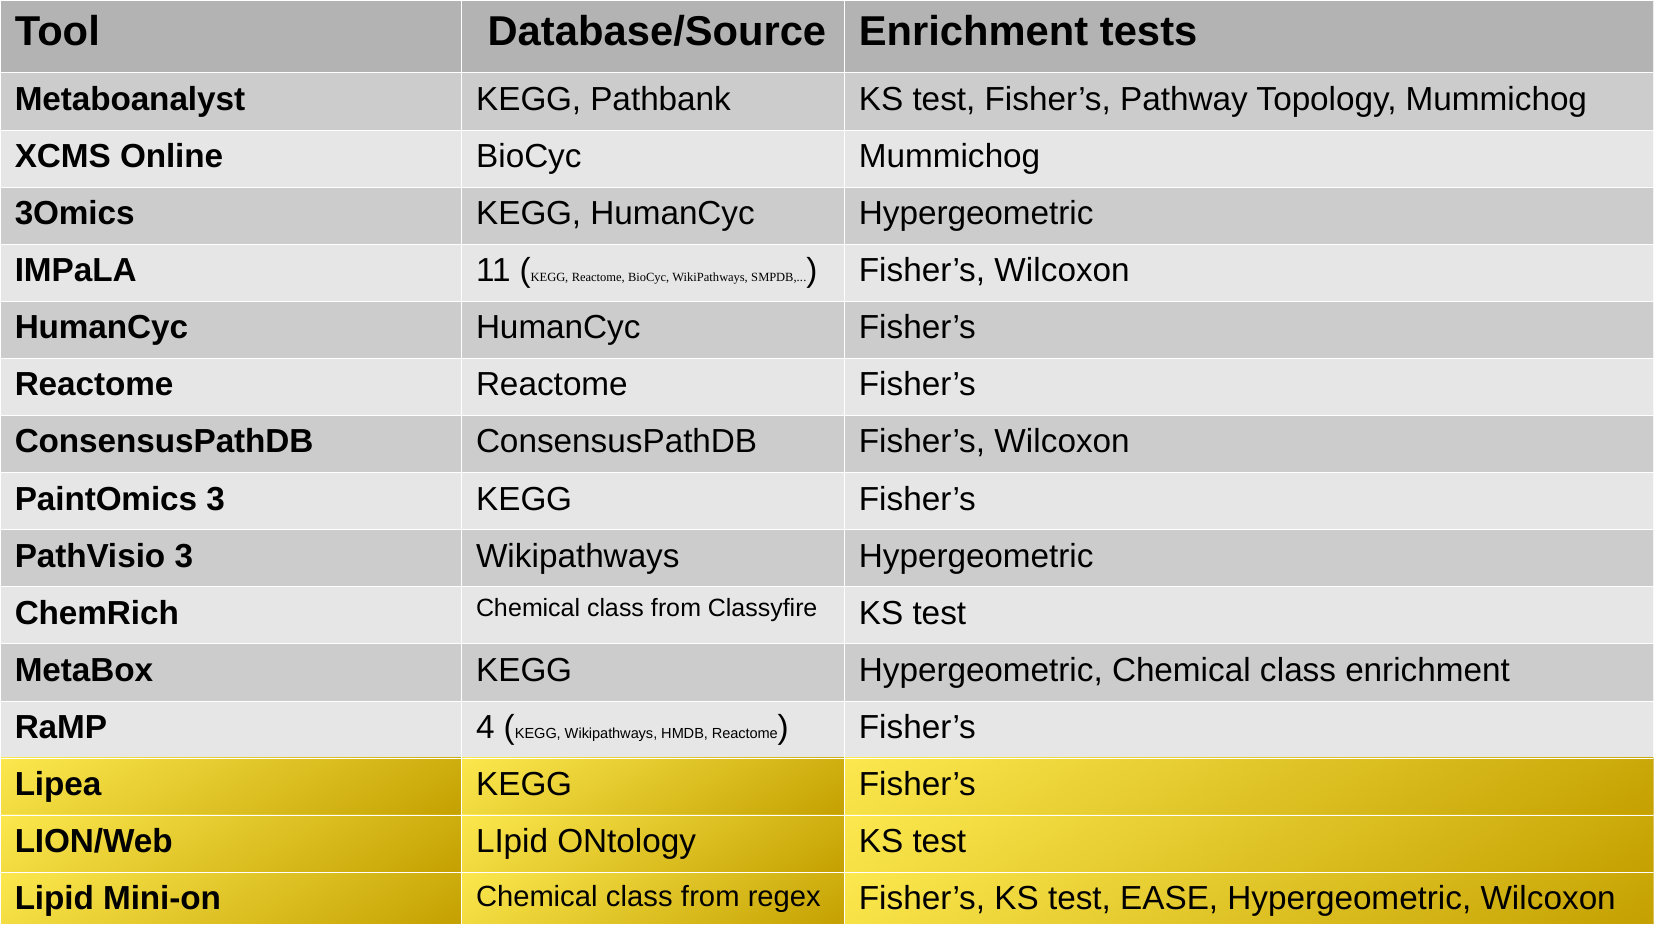

| Tool | Database/Source | Enrichment tests |
| --- | --- | --- |
| Metaboanalyst | KEGG, Pathbank | KS test, Fisher’s, Pathway Topology, Mummichog |
| XCMS Online | BioCyc | Mummichog |
| 3Omics | KEGG, HumanCyc | Hypergeometric |
| IMPaLA | 11 (KEGG, Reactome, BioCyc, WikiPathways, SMPDB,...) | Fisher’s, Wilcoxon |
| HumanCyc | HumanCyc | Fisher’s |
| Reactome | Reactome | Fisher’s |
| ConsensusPathDB | ConsensusPathDB | Fisher’s, Wilcoxon |
| PaintOmics 3 | KEGG | Fisher’s |
| PathVisio 3 | Wikipathways | Hypergeometric |
| ChemRich | Chemical class from Classyfire | KS test |
| MetaBox | KEGG | Hypergeometric, Chemical class enrichment |
| RaMP | 4 (KEGG, Wikipathways, HMDB, Reactome) | Fisher’s |
| Lipea | KEGG | Fisher’s |
| LION/Web | LIpid ONtology | KS test |
| Lipid Mini-on | Chemical class from regex | Fisher’s, KS test, EASE, Hypergeometric, Wilcoxon |